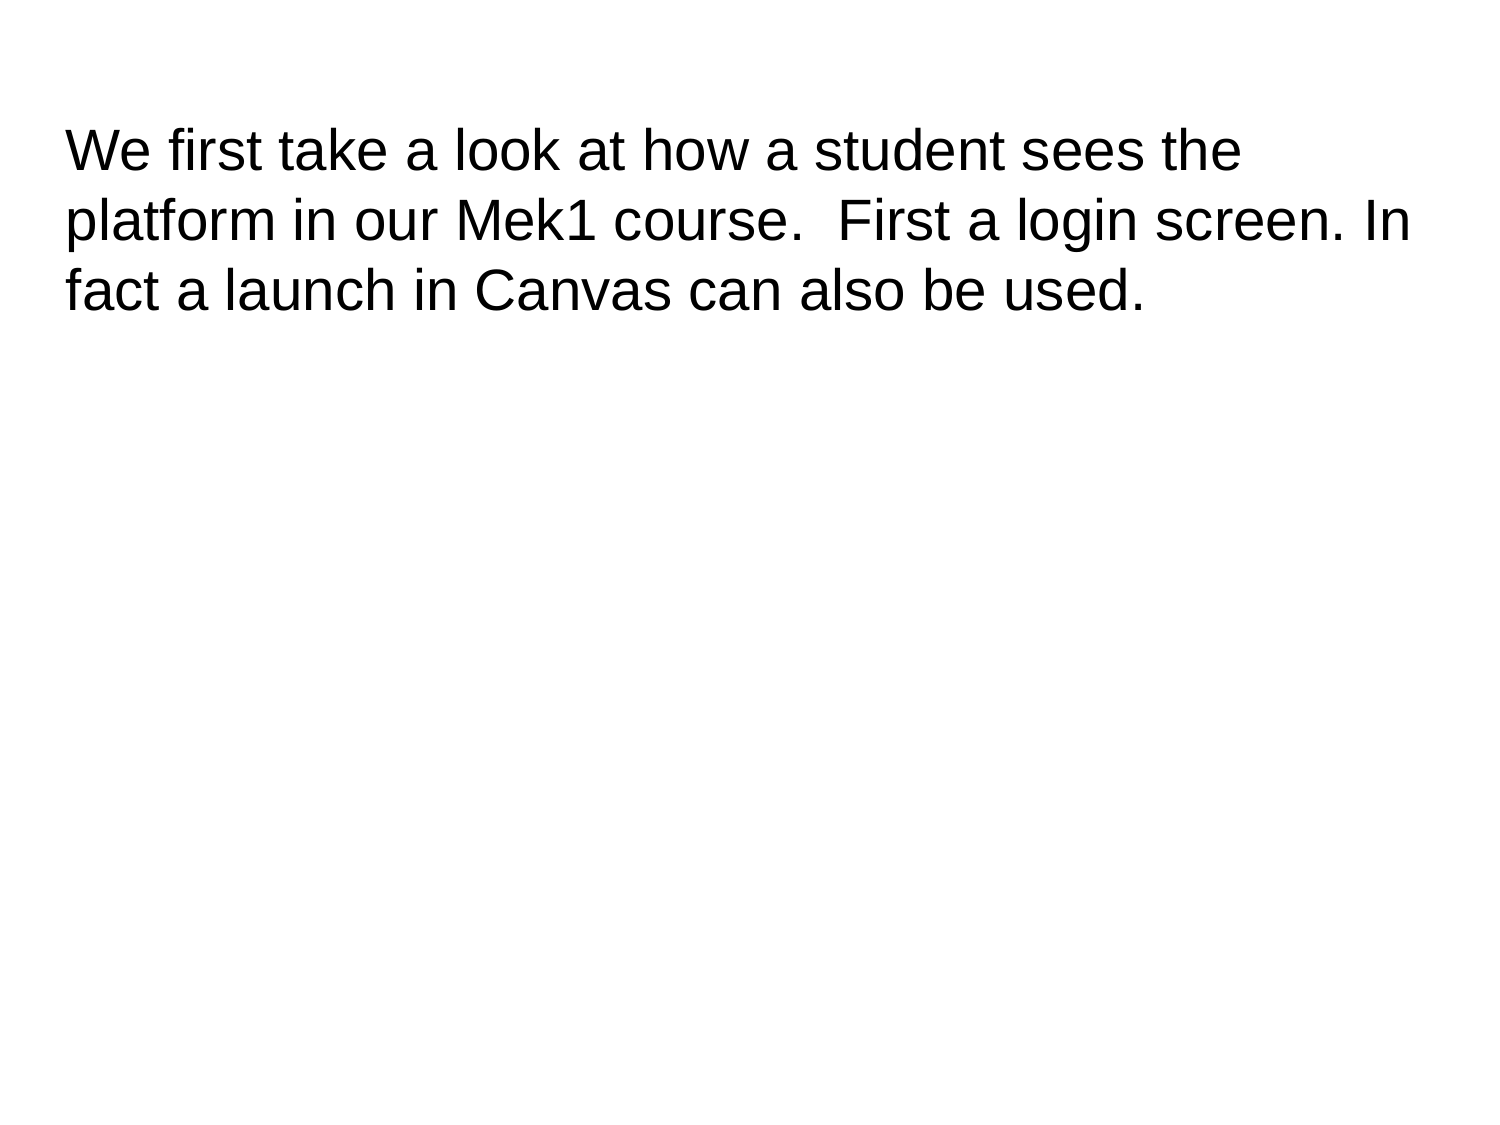

We first take a look at how a student sees the platform in our Mek1 course. First a login screen. In fact a launch in Canvas can also be used.